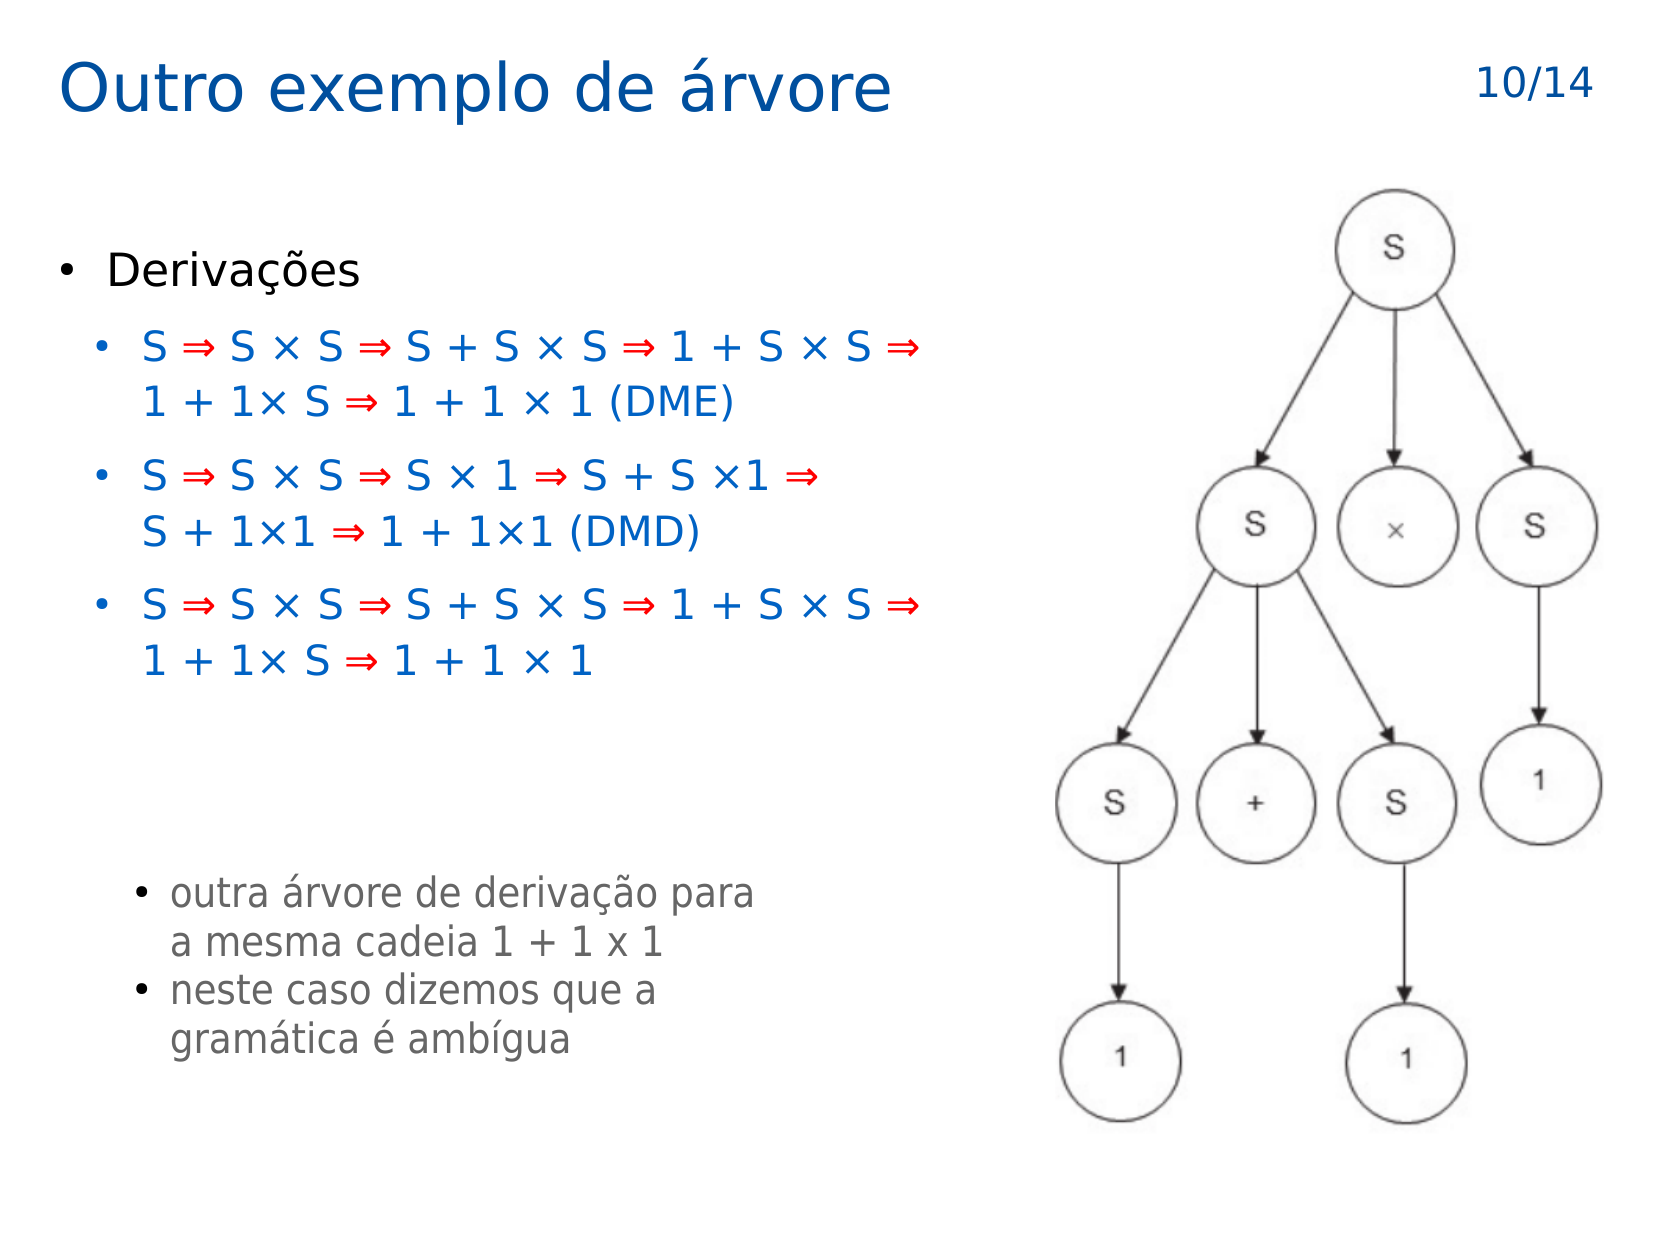

# Outro exemplo de árvore
10
Derivações
S ⇒ S × S ⇒ S + S × S ⇒ 1 + S × S ⇒
1 + 1× S ⇒ 1 + 1 × 1 (DME)
S ⇒ S × S ⇒ S × 1 ⇒ S + S ×1 ⇒
S + 1×1 ⇒ 1 + 1×1 (DMD)
S ⇒ S × S ⇒ S + S × S ⇒ 1 + S × S ⇒
1 + 1× S ⇒ 1 + 1 × 1
outra árvore de derivação para a mesma cadeia 1 + 1 x 1
neste caso dizemos que a gramática é ambígua